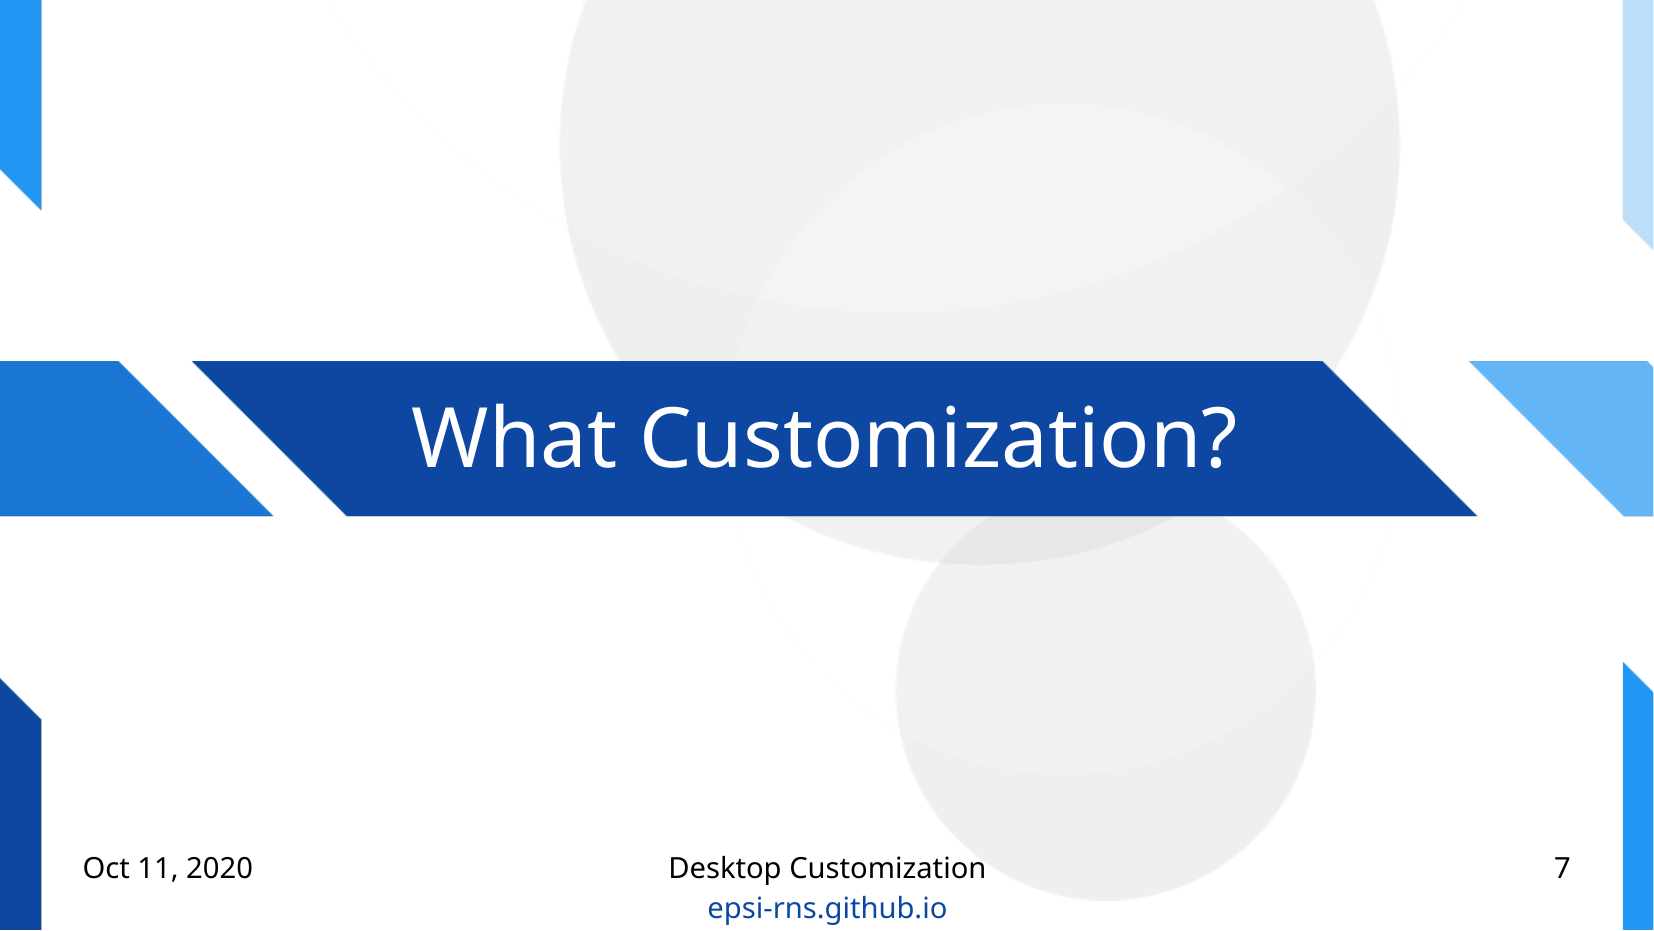

# What Customization?
Oct 11, 2020
Desktop Customization
7